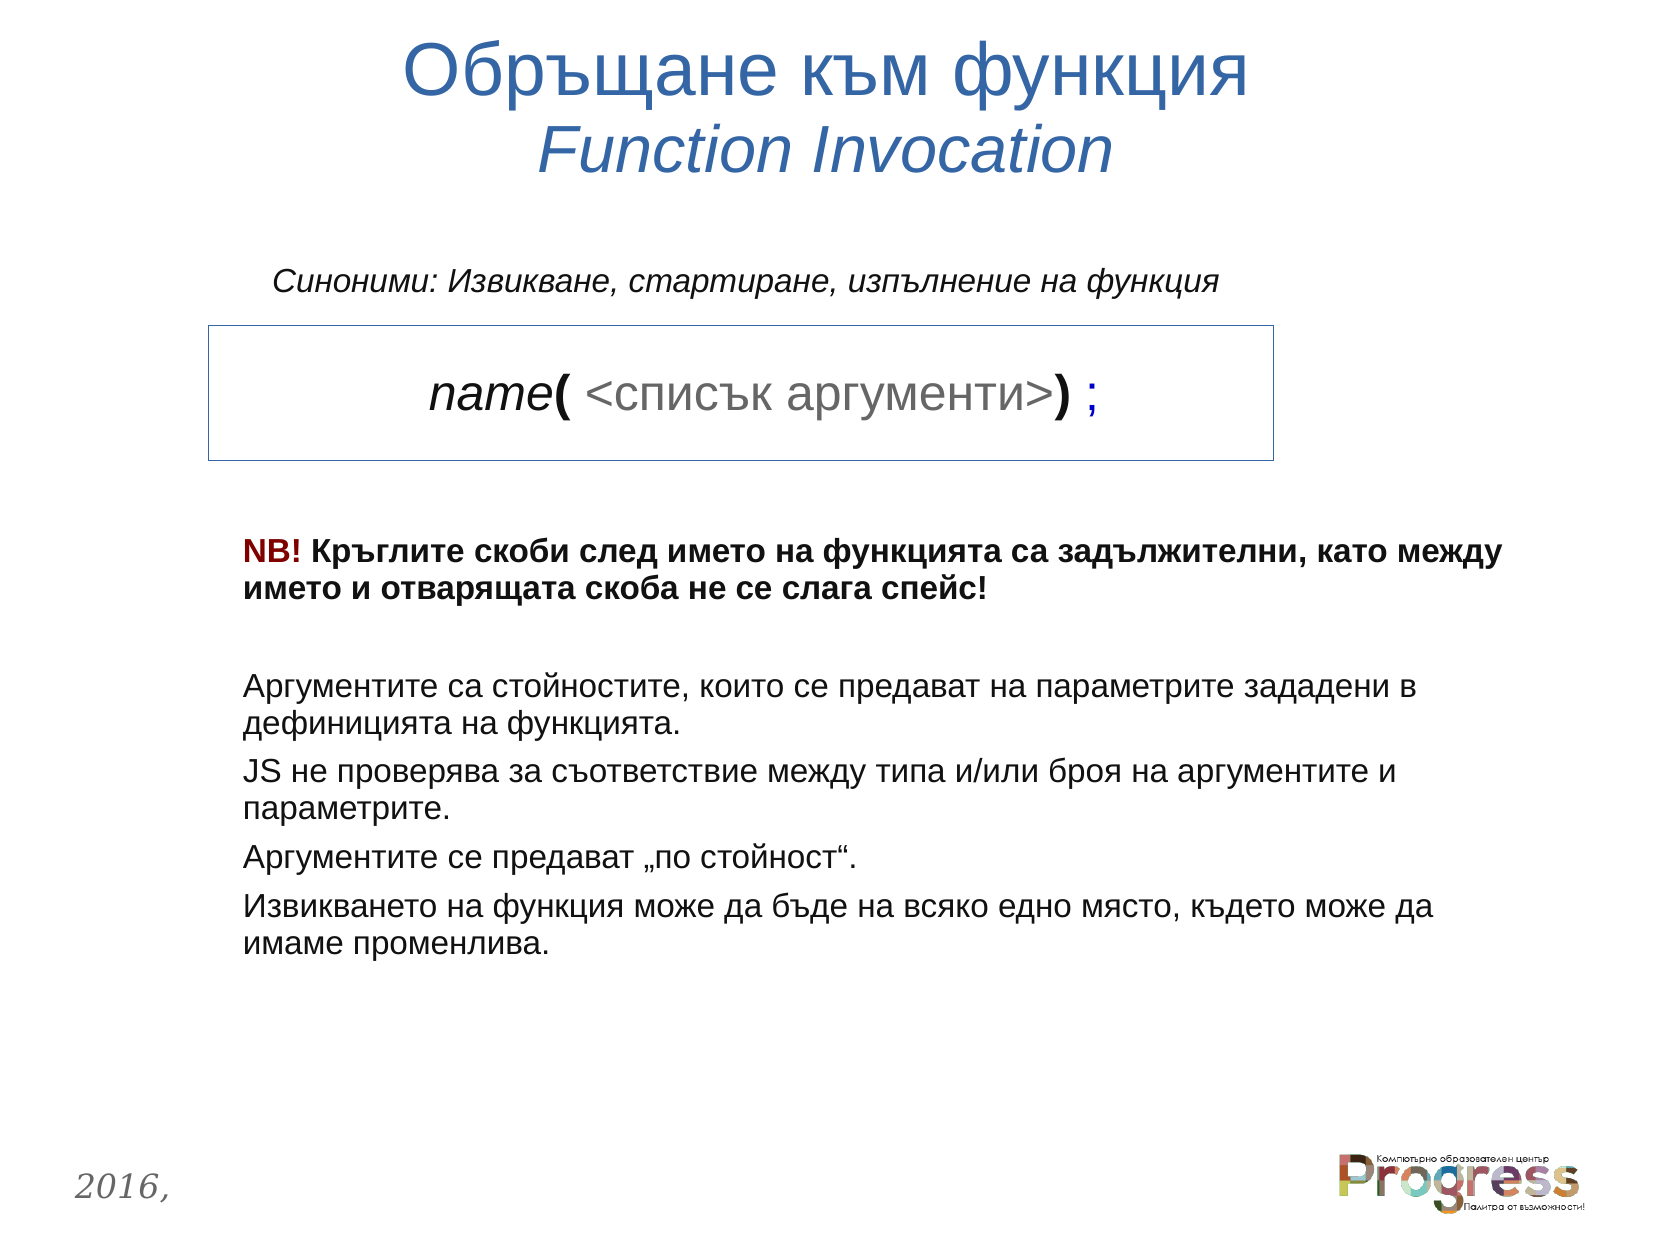

# Обръщане към функция Function Invocation
Синоними: Извикване, стартиране, изпълнение на функция
name( <списък аргументи>) ;
NB! Кръглите скоби след името на функцията са задължителни, като между името и отварящата скоба не се слага спейс!
Аргументите са стойностите, които се предават на параметрите зададени в дефиницията на функцията.
JS не проверява за съответствие между типа и/или броя на аргументите и параметрите.
Аргументите се предават „по стойност“.
Извикването на функция може да бъде на всяко едно място, където може да имаме променлива.